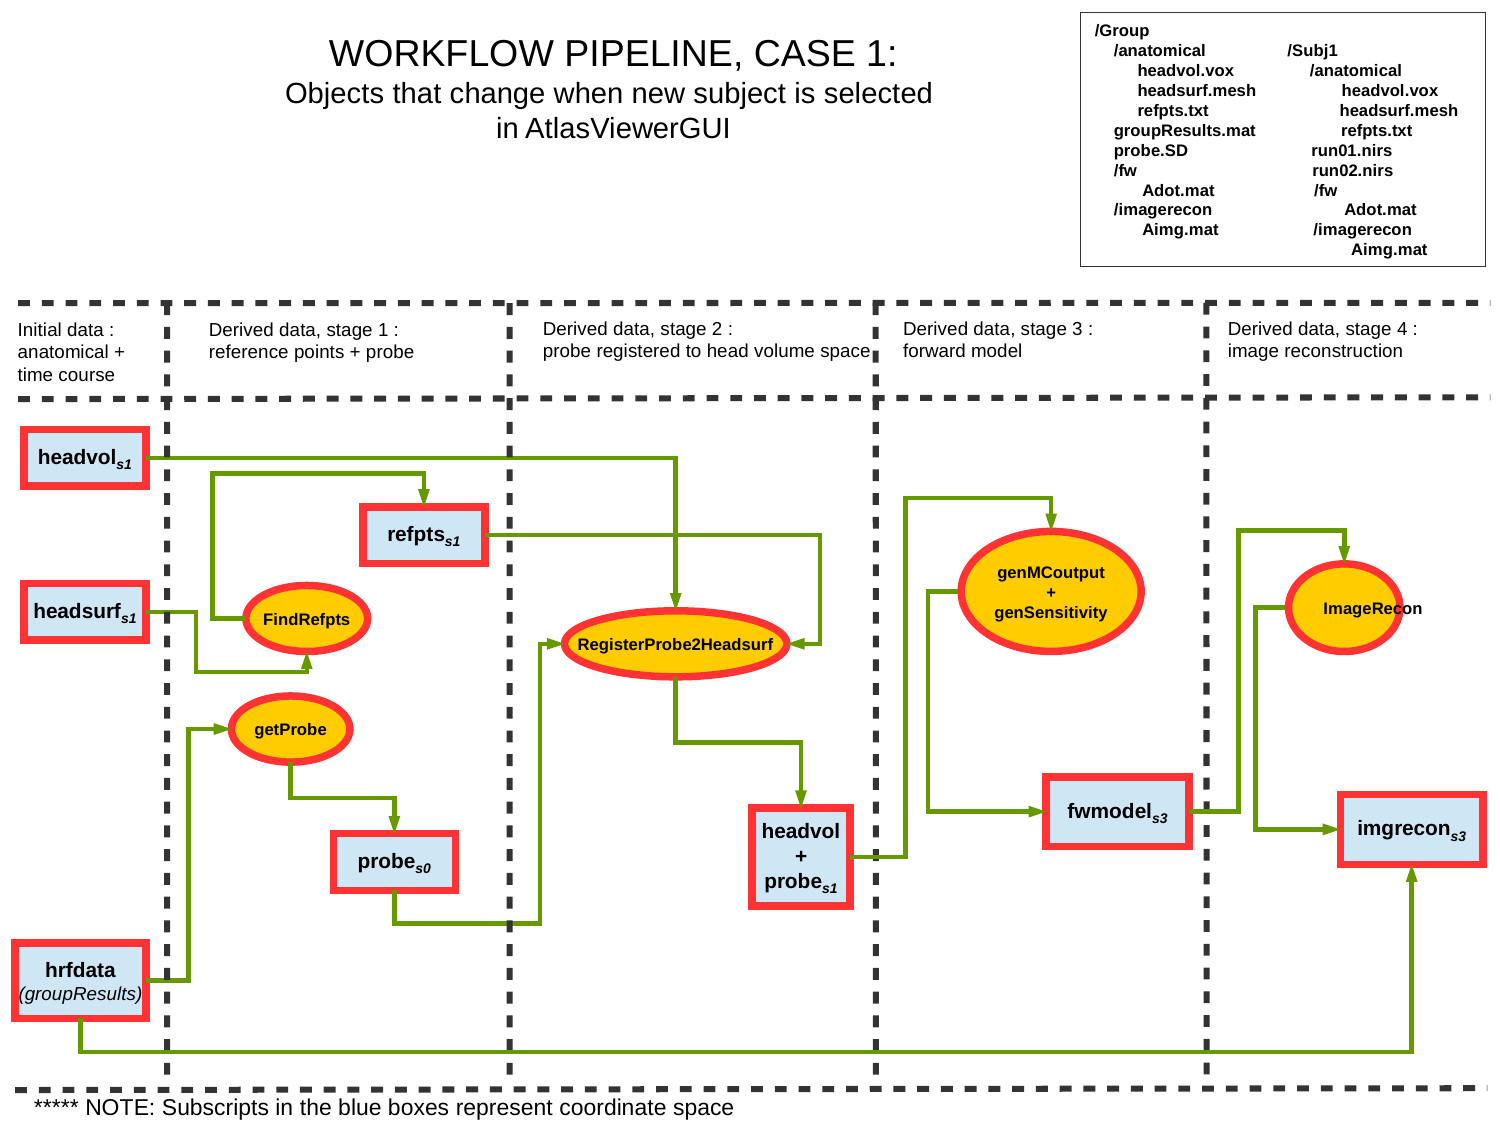

/Group
 /anatomical	 /Subj1
 headvol.vox /anatomical
 headsurf.mesh headvol.vox
 refpts.txt	 headsurf.mesh
 groupResults.mat refpts.txt
 probe.SD run01.nirs
 /fw run02.nirs
 Adot.mat /fw
 /imagerecon Adot.mat
 Aimg.mat /imagerecon
 Aimg.mat
WORKFLOW PIPELINE, CASE 1:
Objects that change when new subject is selected
in AtlasViewerGUI
Derived data, stage 2 :
probe registered to head volume space
Derived data, stage 3 :
forward model
Derived data, stage 4 :
image reconstruction
Derived data, stage 1 :
reference points + probe
Initial data :
anatomical + time course
headvols1
refptss1
genMCoutput
+
genSensitivity
ImageRecon
headsurfs1
FindRefpts
RegisterProbe2Headsurf
getProbe
fwmodels3
imgrecons3
headvol
+
probes1
probes0
hrfdata
(groupResults)
***** NOTE: Subscripts in the blue boxes represent coordinate space